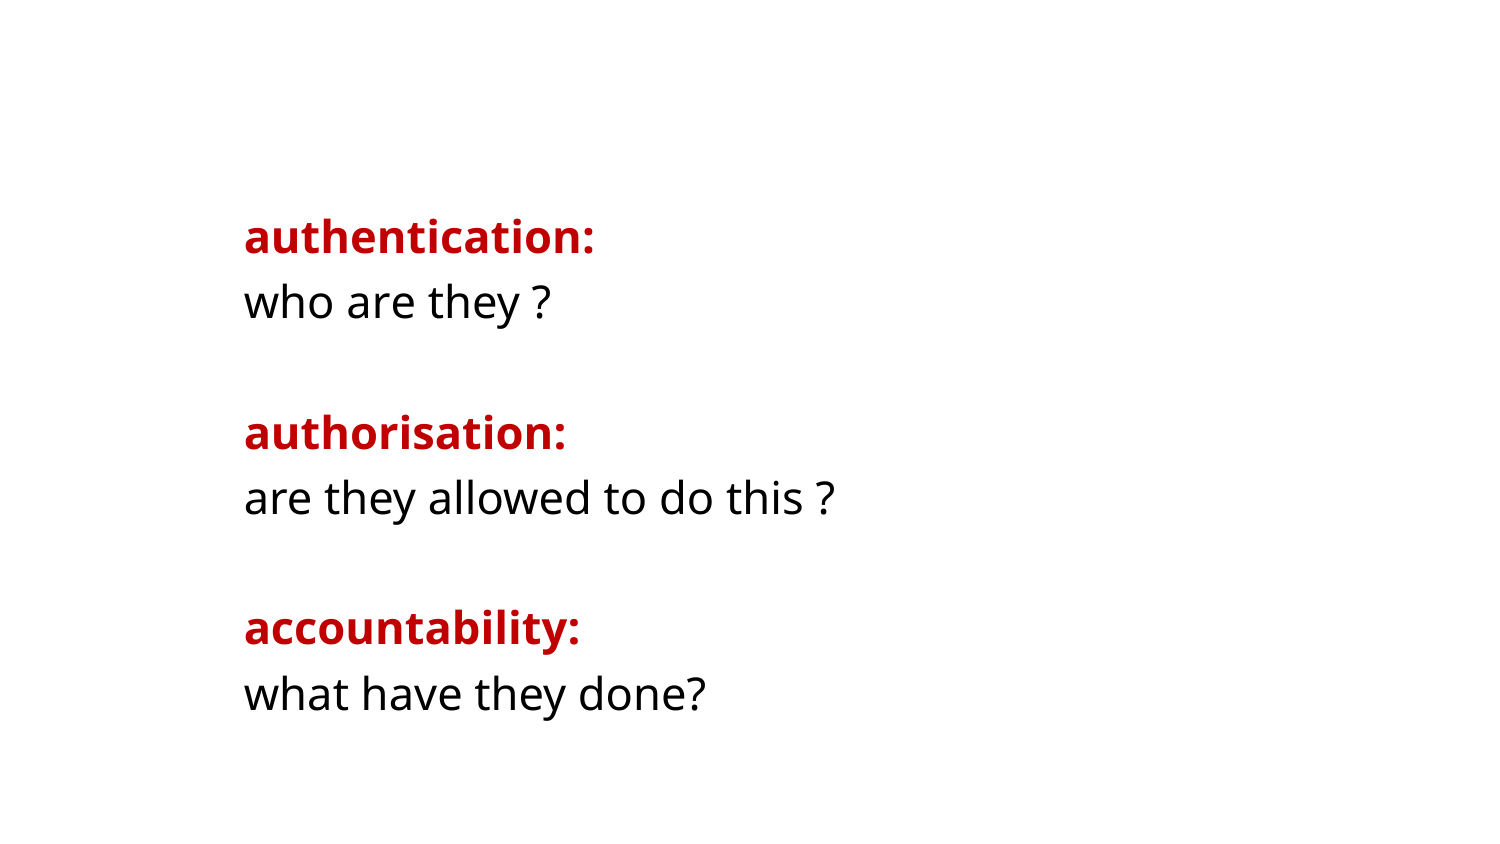

authentication:
who are they ?
authorisation:
are they allowed to do this ?
accountability:
what have they done?